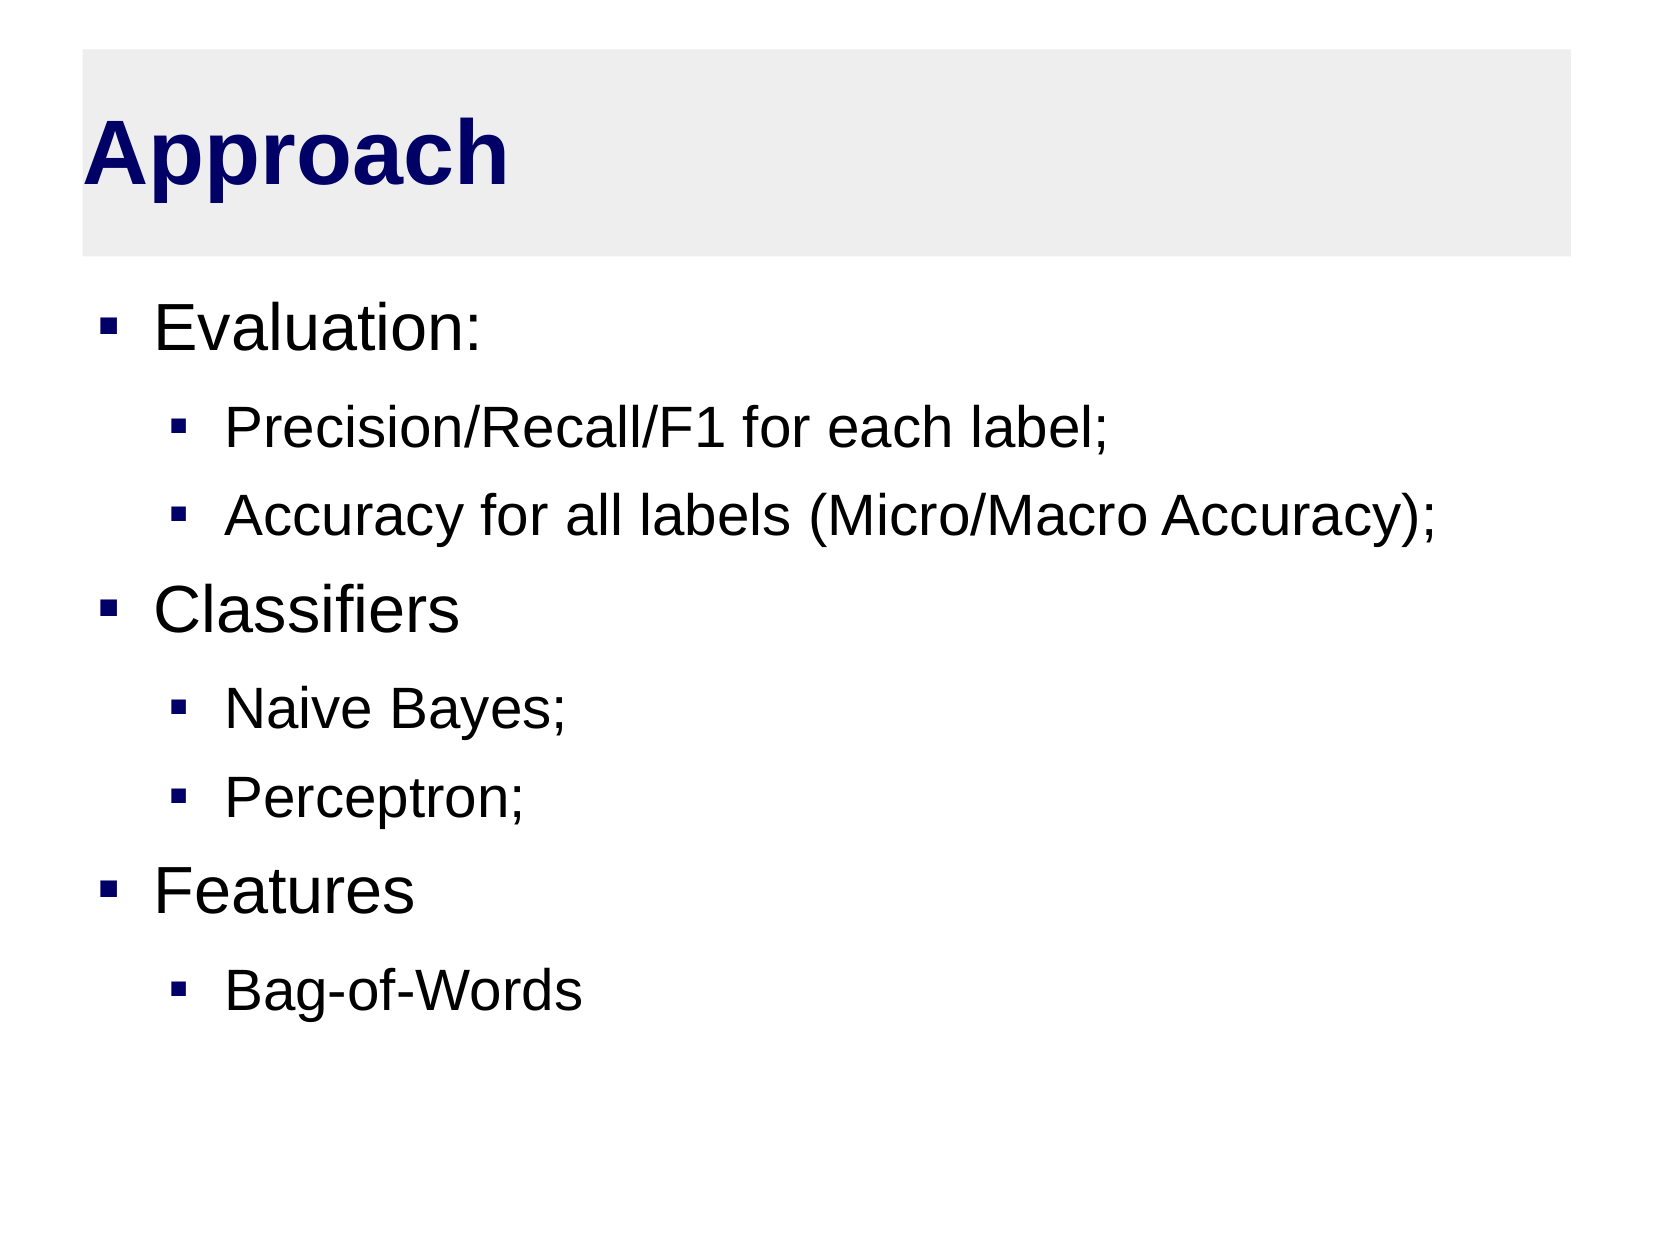

# Approach
Evaluation:
Precision/Recall/F1 for each label;
Accuracy for all labels (Micro/Macro Accuracy);
Classifiers
Naive Bayes;
Perceptron;
Features
Bag-of-Words